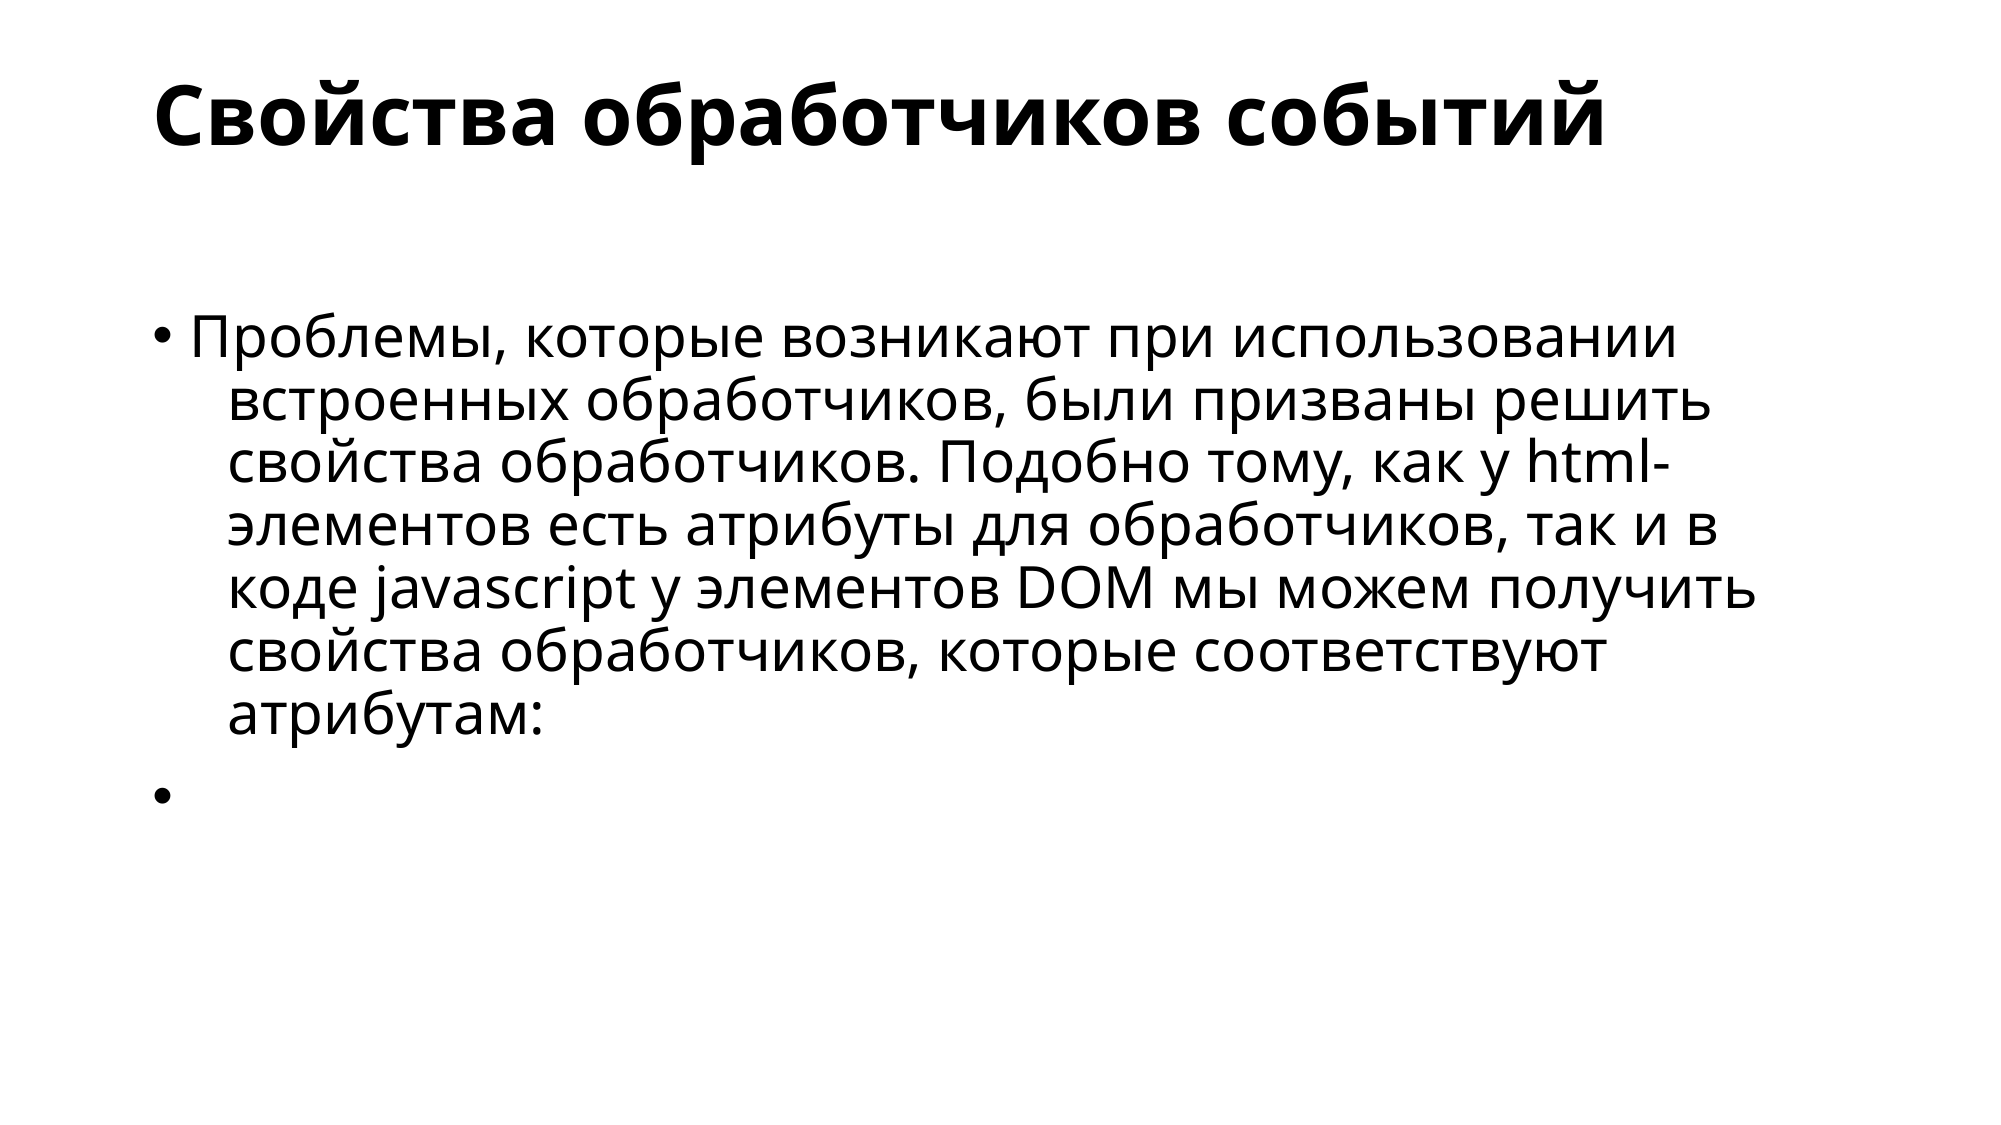

# Свойства обработчиков событий
Проблемы, которые возникают при использовании встроенных обработчиков, были призваны решить свойства обработчиков. Подобно тому, как у html-элементов есть атрибуты для обработчиков, так и в коде javascript у элементов DOM мы можем получить свойства обработчиков, которые соответствуют атрибутам: